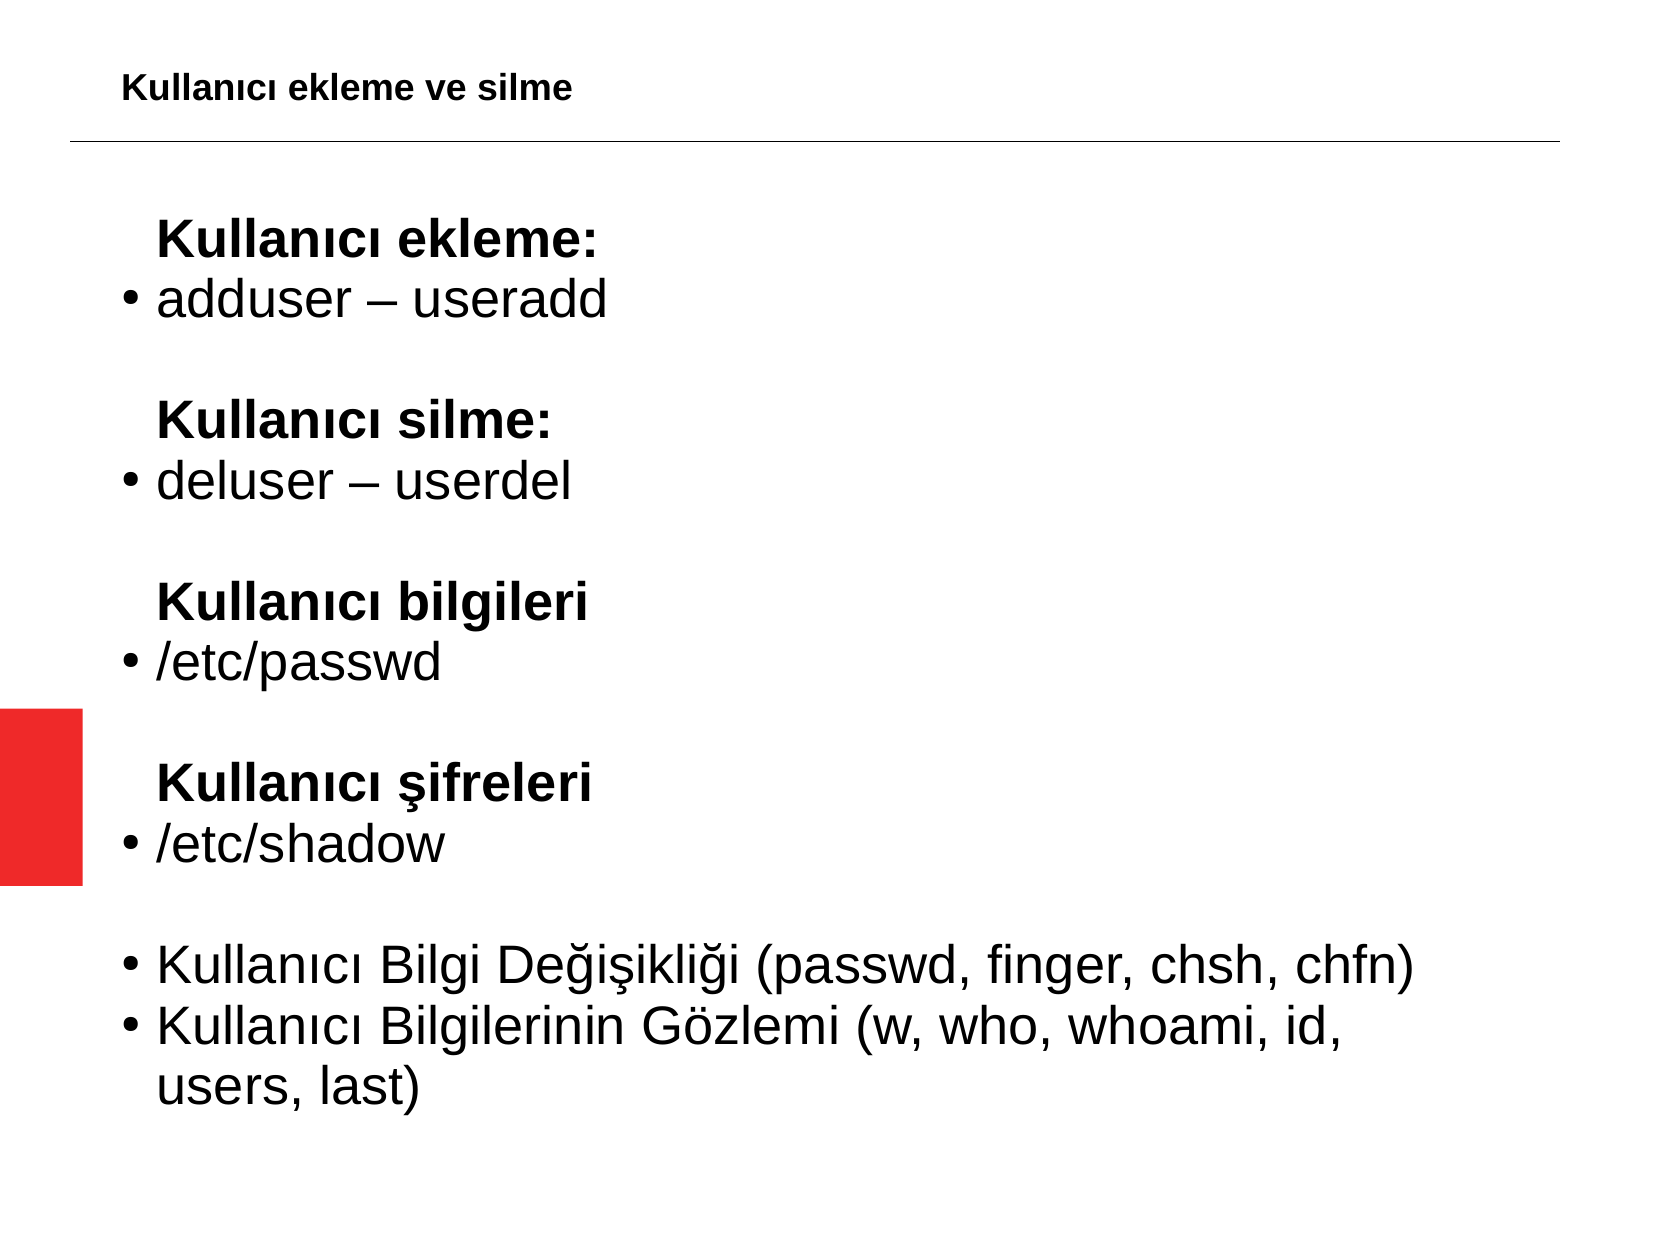

Kullanıcı ekleme ve silme
Kullanıcı ekleme:
adduser – useradd
Kullanıcı silme:
deluser – userdel
Kullanıcı bilgileri
/etc/passwd
Kullanıcı şifreleri
/etc/shadow
Kullanıcı Bilgi Değişikliği (passwd, finger, chsh, chfn)
Kullanıcı Bilgilerinin Gözlemi (w, who, whoami, id, users, last)